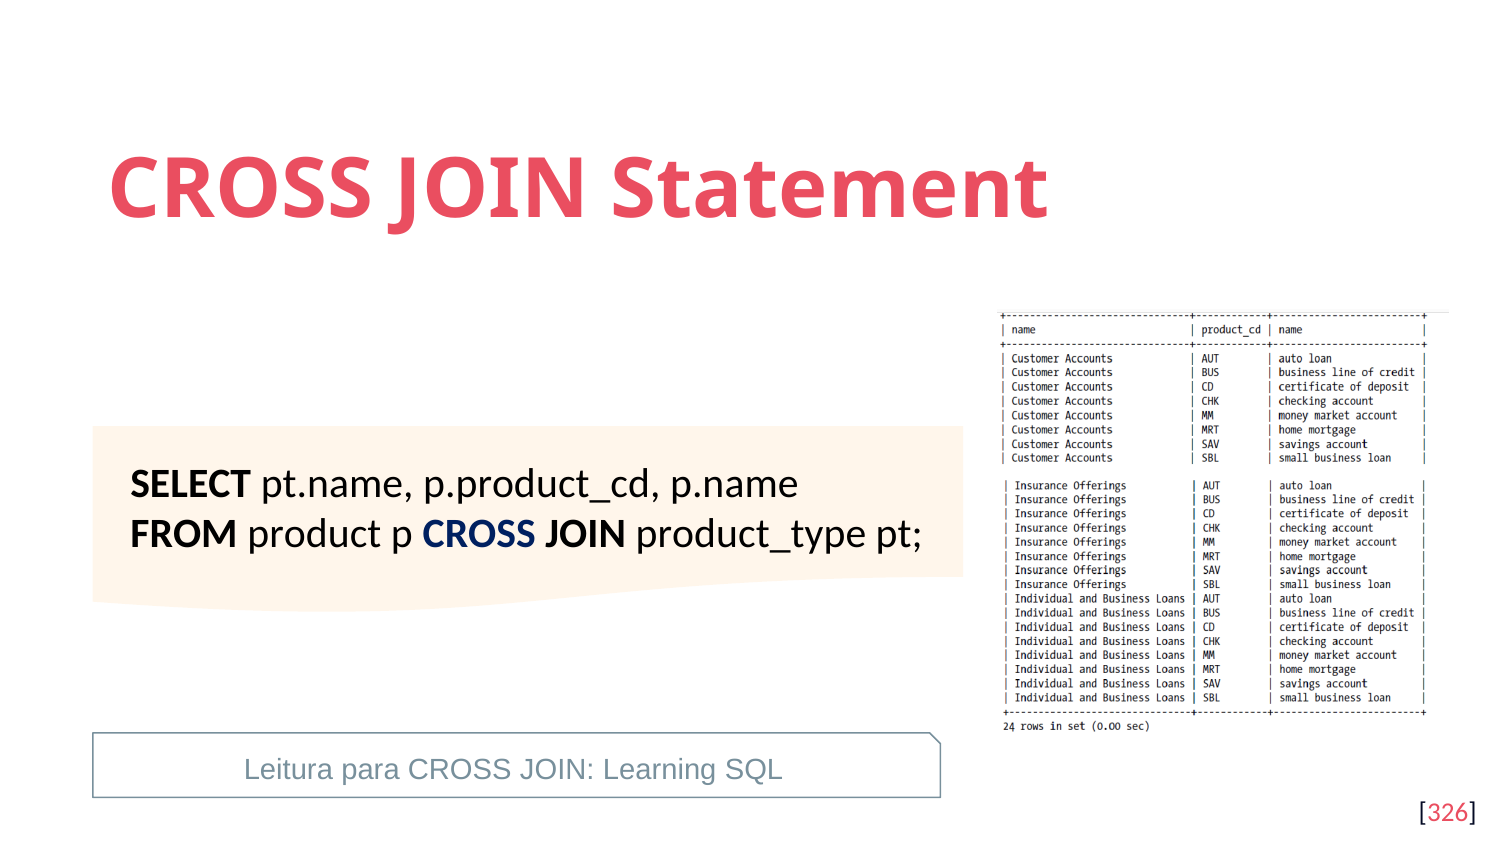

CROSS JOIN Statement
SELECT pt.name, p.product_cd, p.name
FROM product p CROSS JOIN product_type pt;
Leitura para CROSS JOIN: Learning SQL